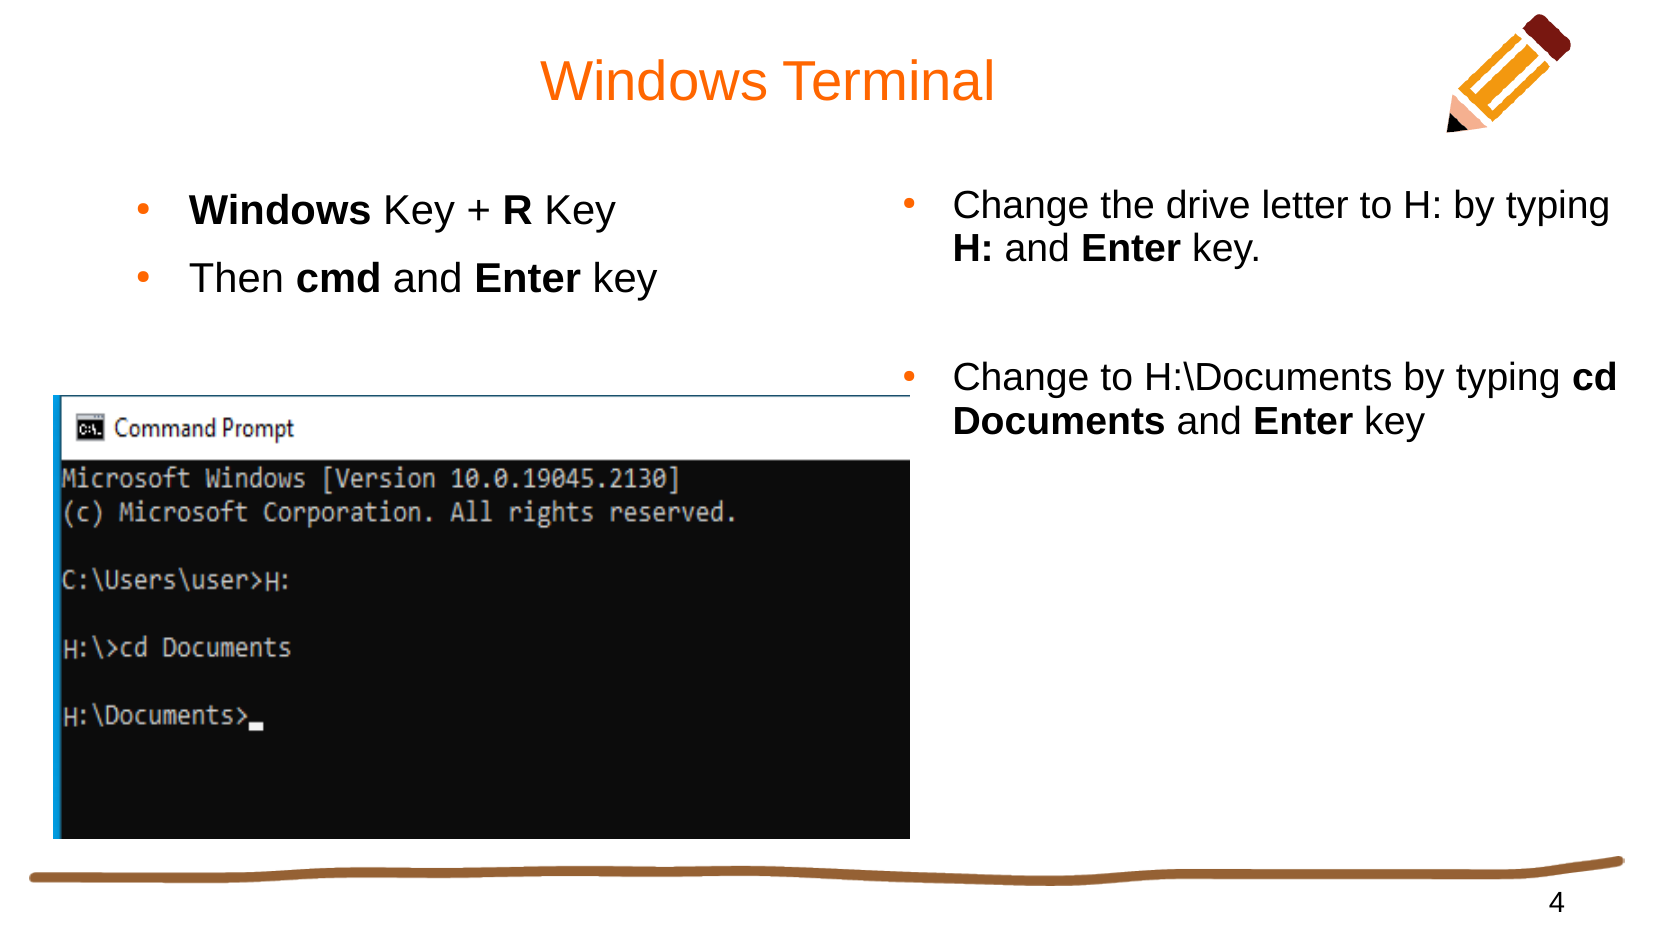

# Windows Terminal
Windows Key + R Key
Then cmd and Enter key
Change the drive letter to H: by typing H: and Enter key.
Change to H:\Documents by typing cd Documents and Enter key
4